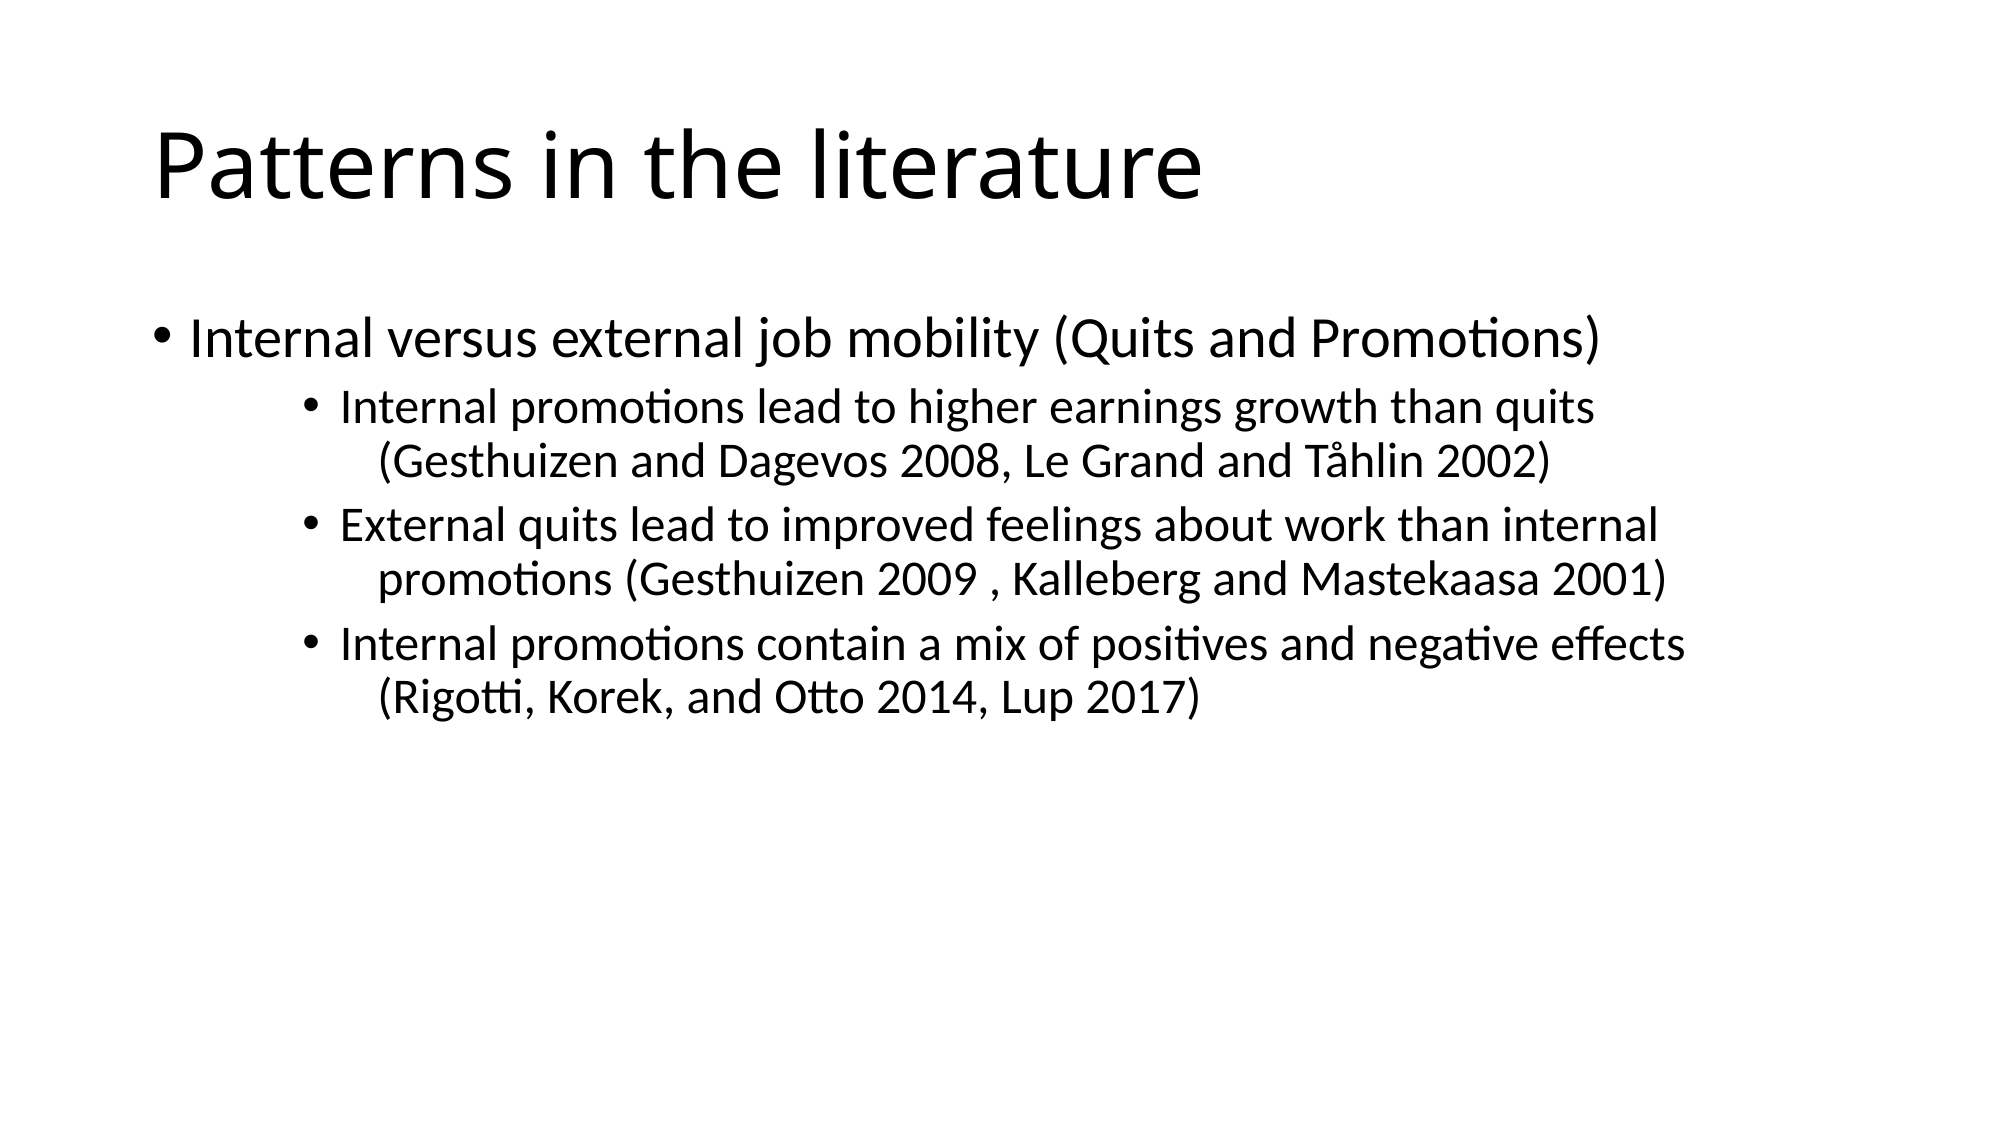

# Patterns in the literature
Internal versus external job mobility (Quits and Promotions)
Internal promotions lead to higher earnings growth than quits (Gesthuizen and Dagevos 2008, Le Grand and Tåhlin 2002)
External quits lead to improved feelings about work than internal promotions (Gesthuizen 2009 , Kalleberg and Mastekaasa 2001)
Internal promotions contain a mix of positives and negative effects (Rigotti, Korek, and Otto 2014, Lup 2017)